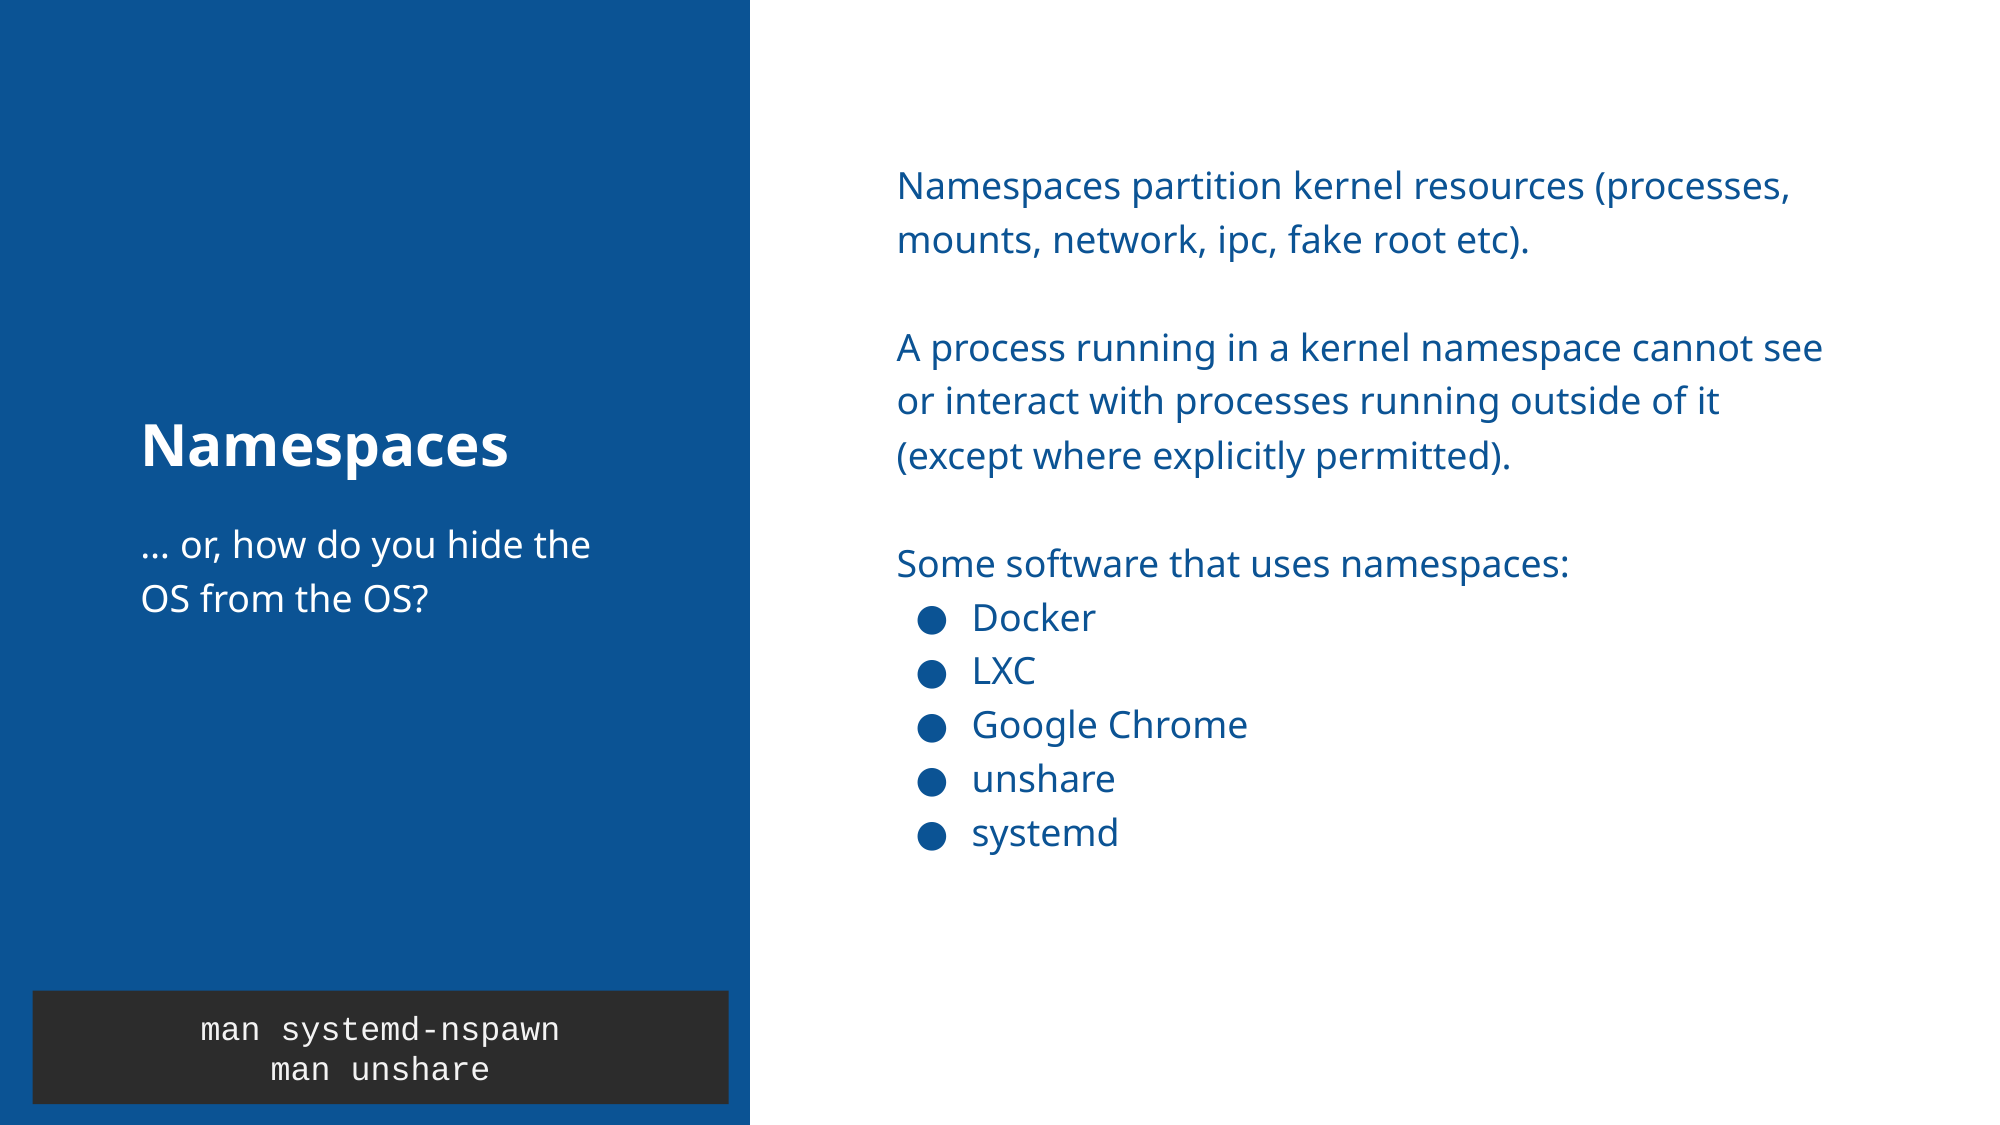

Namespaces partition kernel resources (processes, mounts, network, ipc, fake root etc).
A process running in a kernel namespace cannot see or interact with processes running outside of it (except where explicitly permitted).
Some software that uses namespaces:
Docker
LXC
Google Chrome
unshare
systemd
Namespaces
… or, how do you hide the OS from the OS?
man systemd-nspawn
man unshare